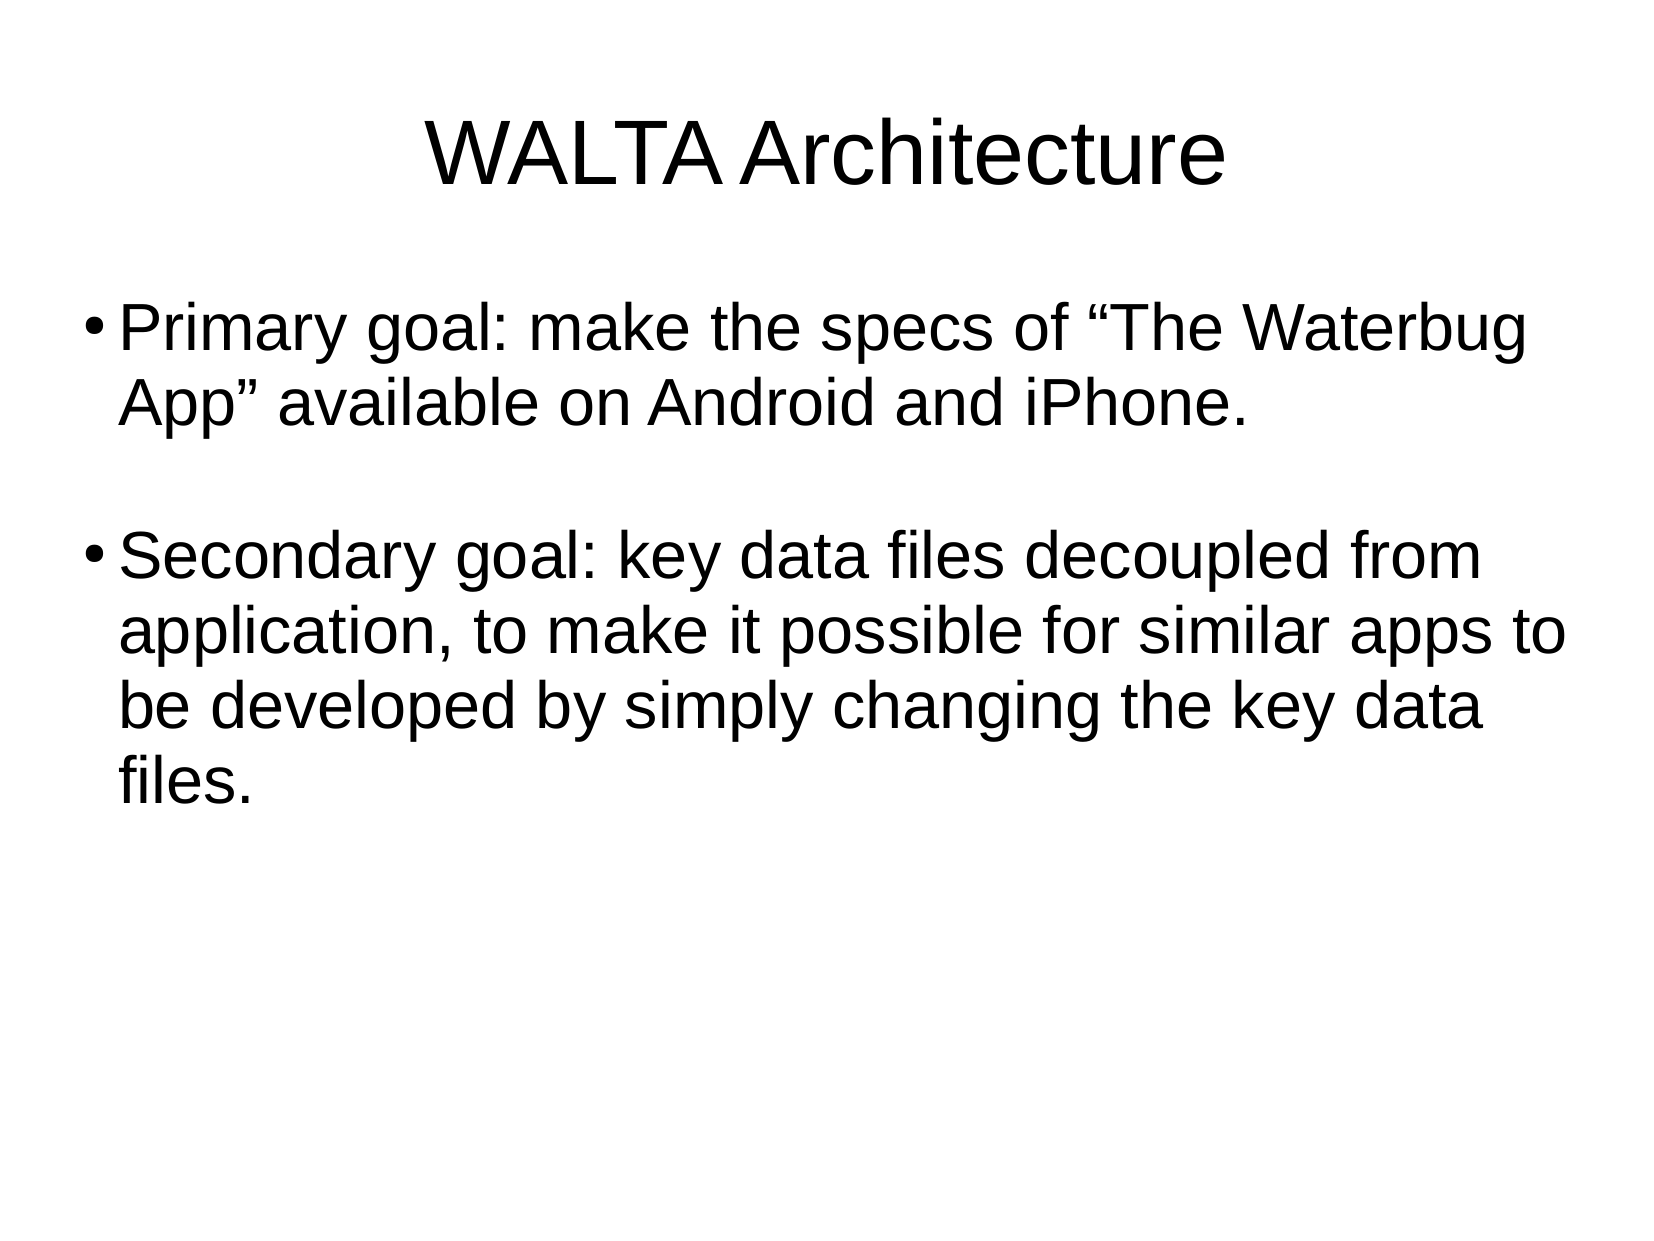

# WALTA Architecture
Primary goal: make the specs of “The Waterbug App” available on Android and iPhone.
Secondary goal: key data files decoupled from application, to make it possible for similar apps to be developed by simply changing the key data files.